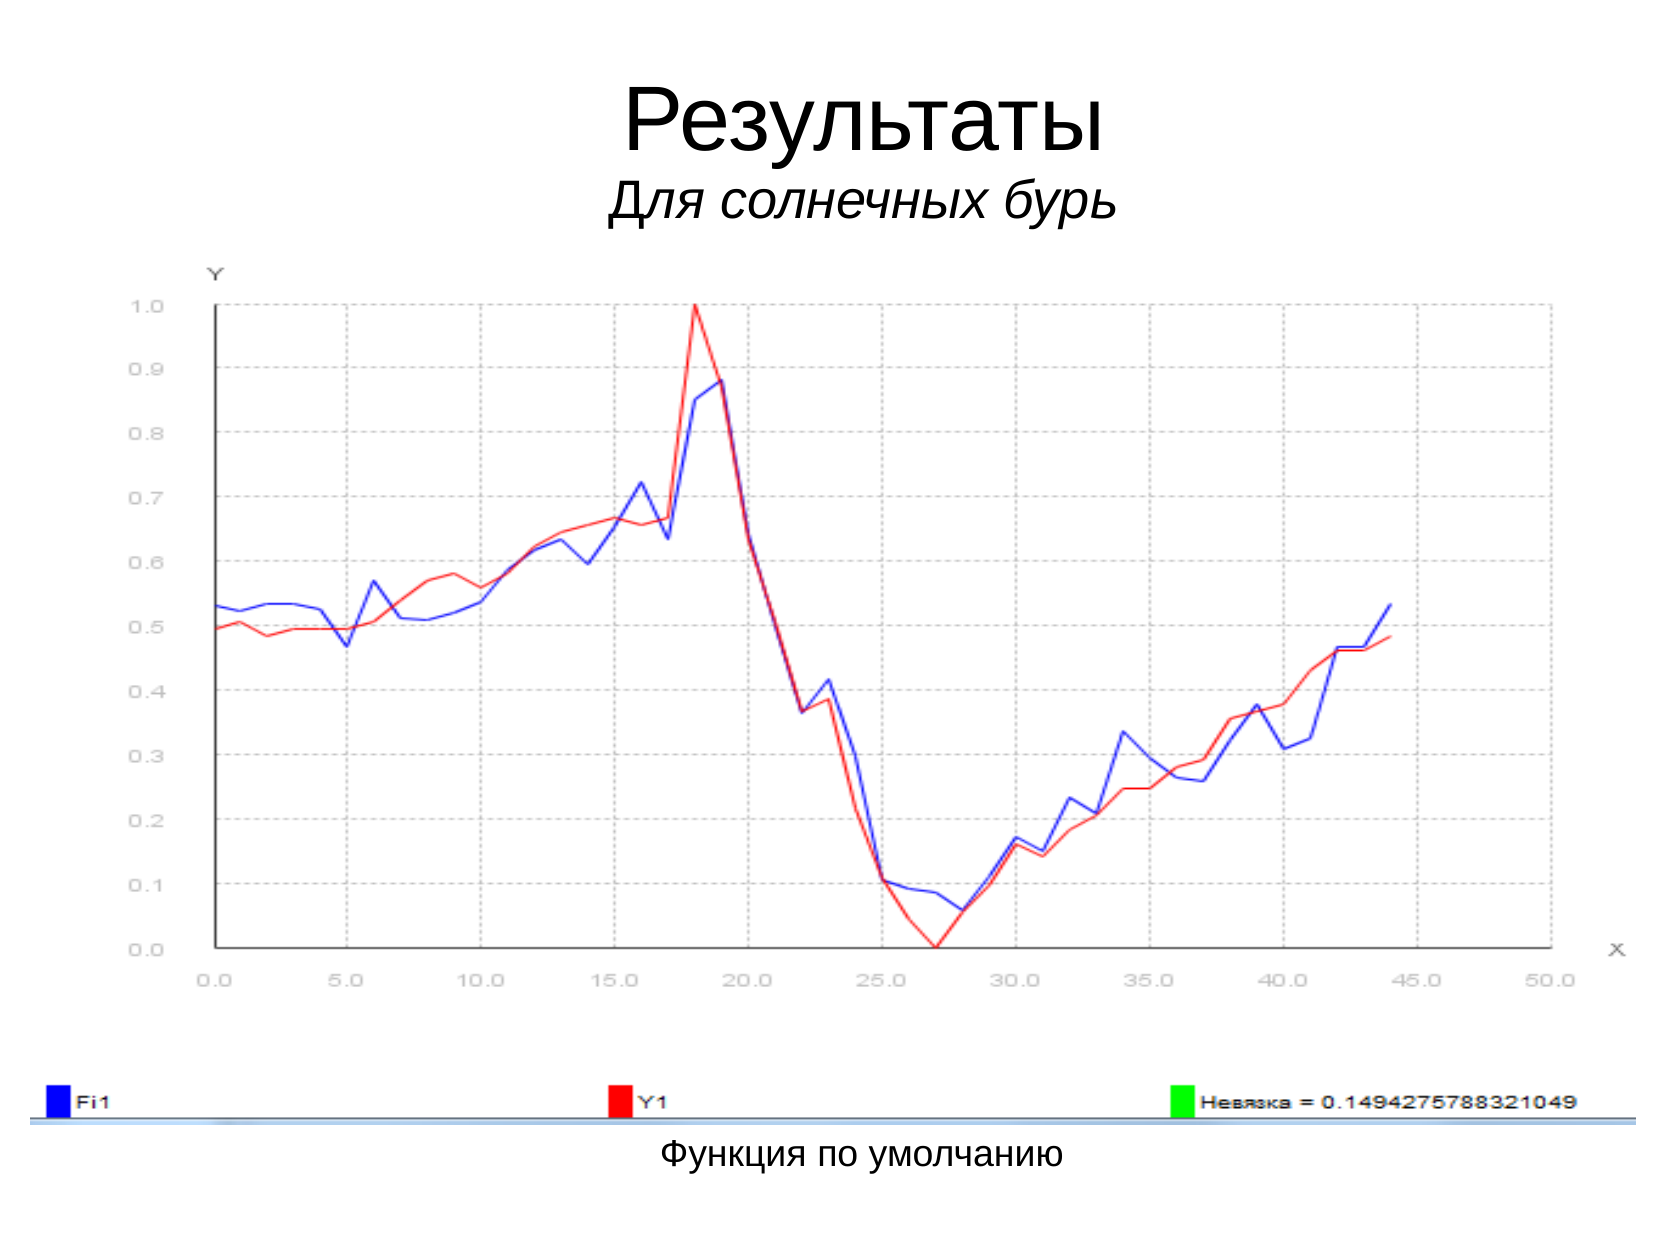

# Результаты Для солнечных бурь
Функция по умолчанию